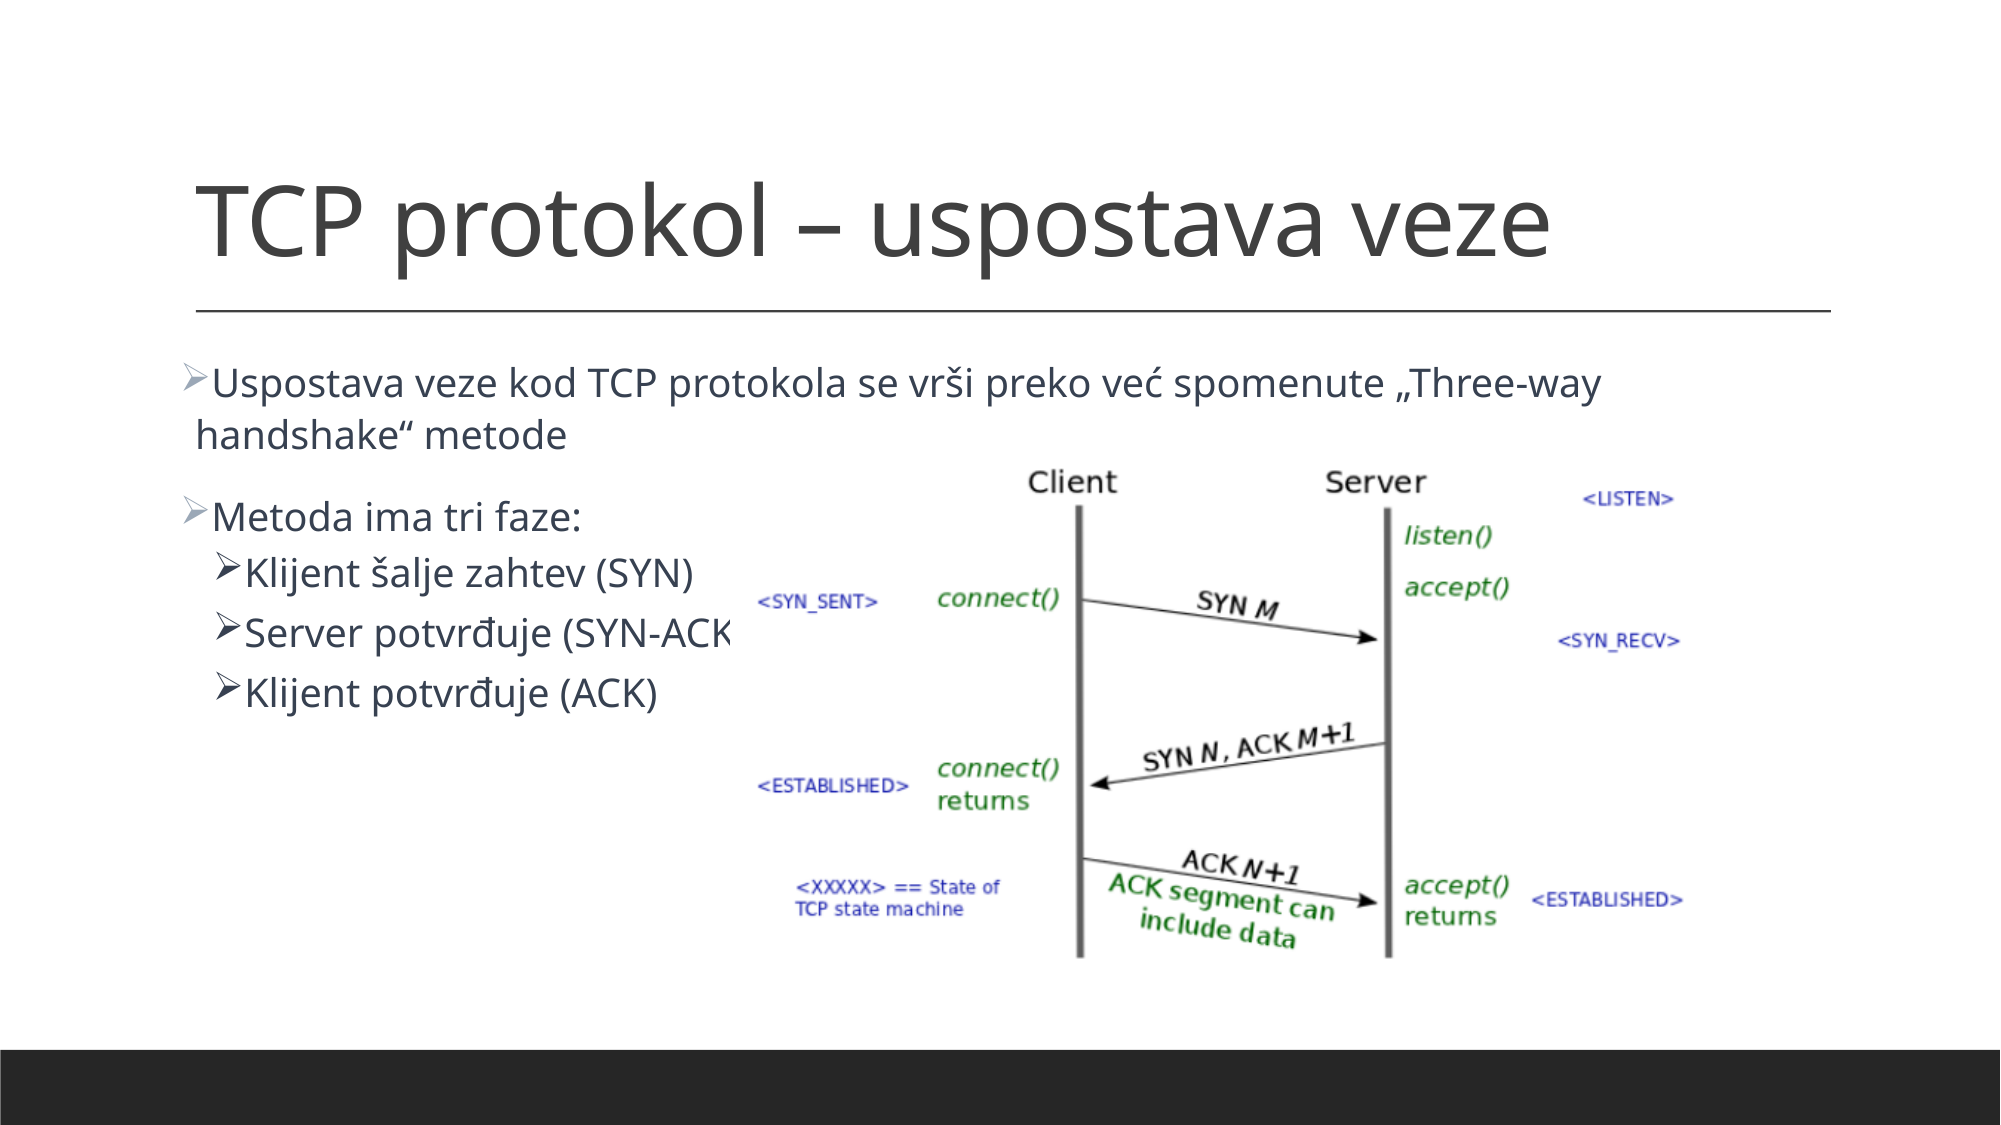

# TCP protokol – uspostava veze
Uspostava veze kod TCP protokola se vrši preko već spomenute „Three-way handshake“ metode
Metoda ima tri faze:
Klijent šalje zahtev (SYN)
Server potvrđuje (SYN-ACK)
Klijent potvrđuje (ACK)